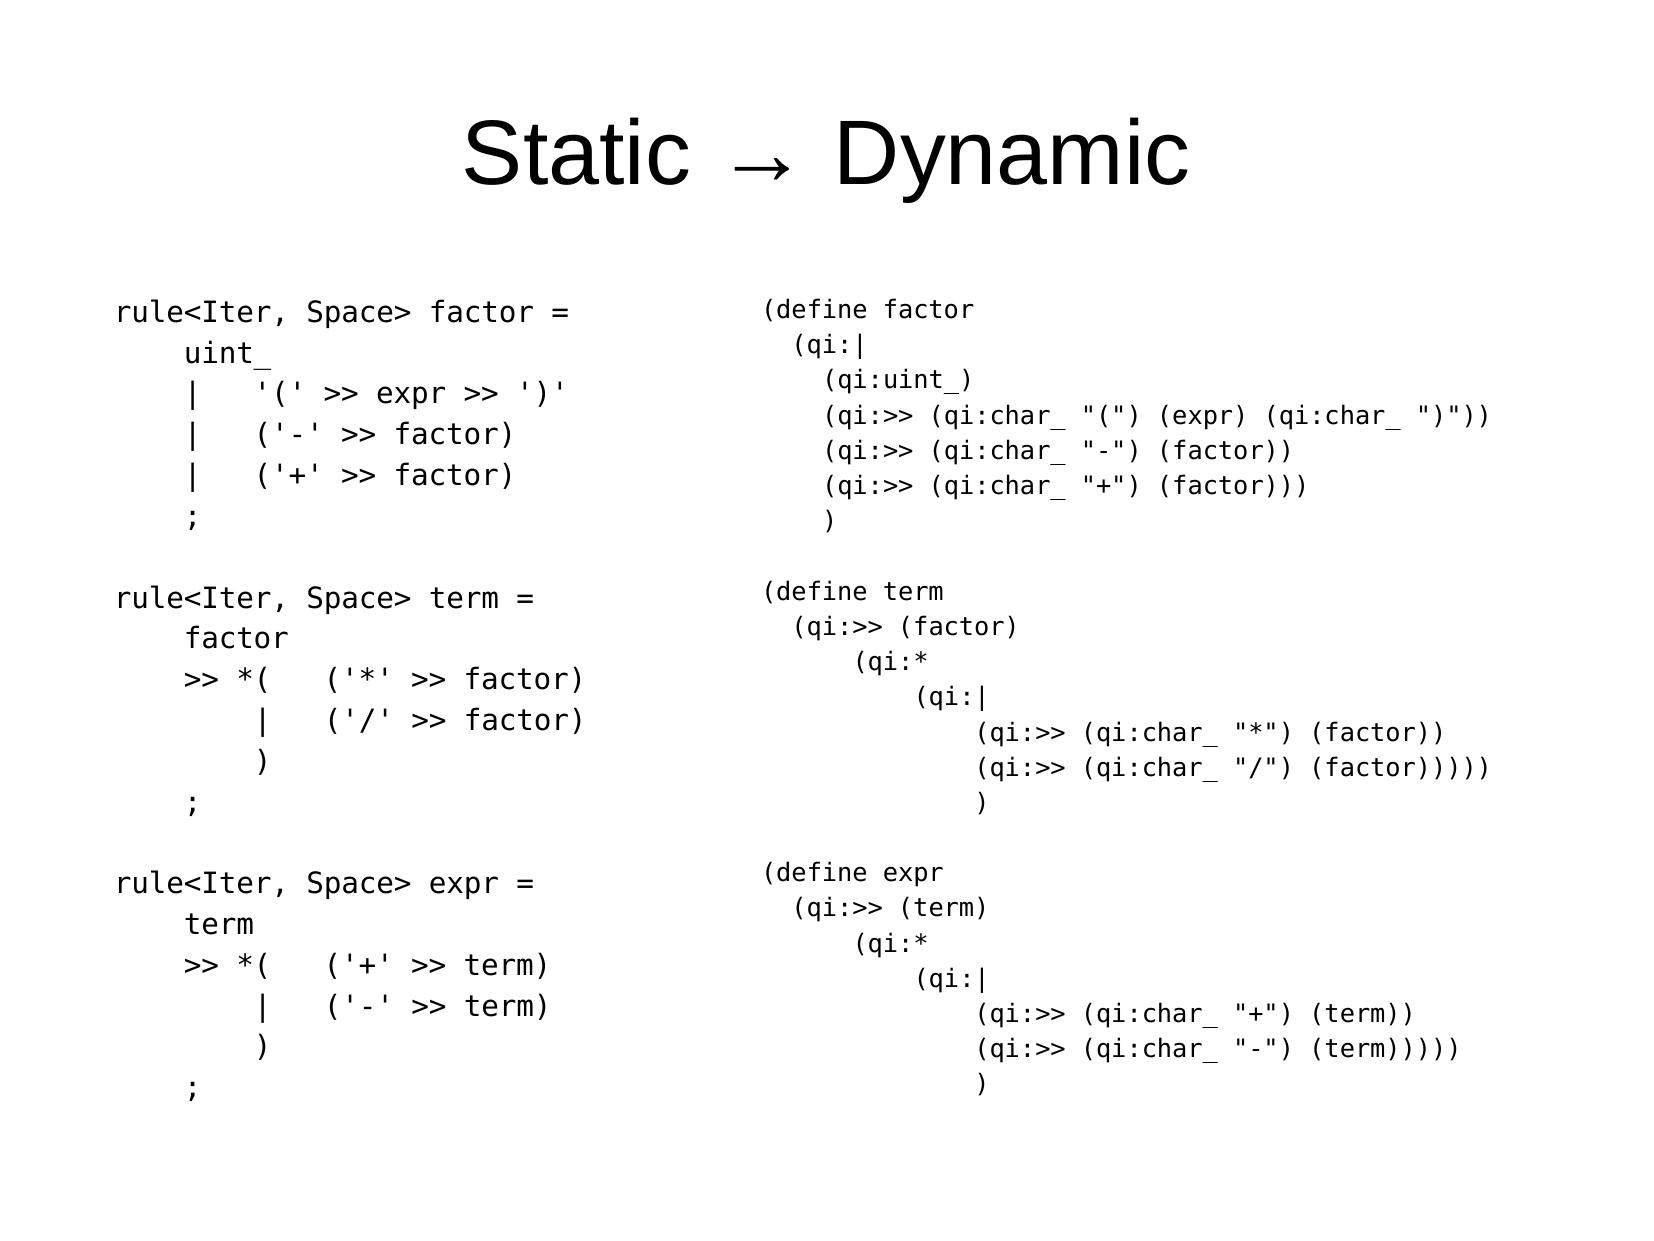

# Static → Dynamic
(define factor
 (qi:|
 (qi:uint_)
 (qi:>> (qi:char_ "(") (expr) (qi:char_ ")"))
 (qi:>> (qi:char_ "-") (factor))
 (qi:>> (qi:char_ "+") (factor)))
 )
(define term
 (qi:>> (factor)
 (qi:*
 (qi:|
 (qi:>> (qi:char_ "*") (factor))
 (qi:>> (qi:char_ "/") (factor)))))
 )
(define expr
 (qi:>> (term)
 (qi:*
 (qi:|
 (qi:>> (qi:char_ "+") (term))
 (qi:>> (qi:char_ "-") (term)))))
 )
rule<Iter, Space> factor =
 uint_
 | '(' >> expr >> ')'
 | ('-' >> factor)
 | ('+' >> factor)
 ;
rule<Iter, Space> term =
 factor
 >> *( ('*' >> factor)
 | ('/' >> factor)
 )
 ;
rule<Iter, Space> expr =
 term
 >> *( ('+' >> term)
 | ('-' >> term)
 )
 ;